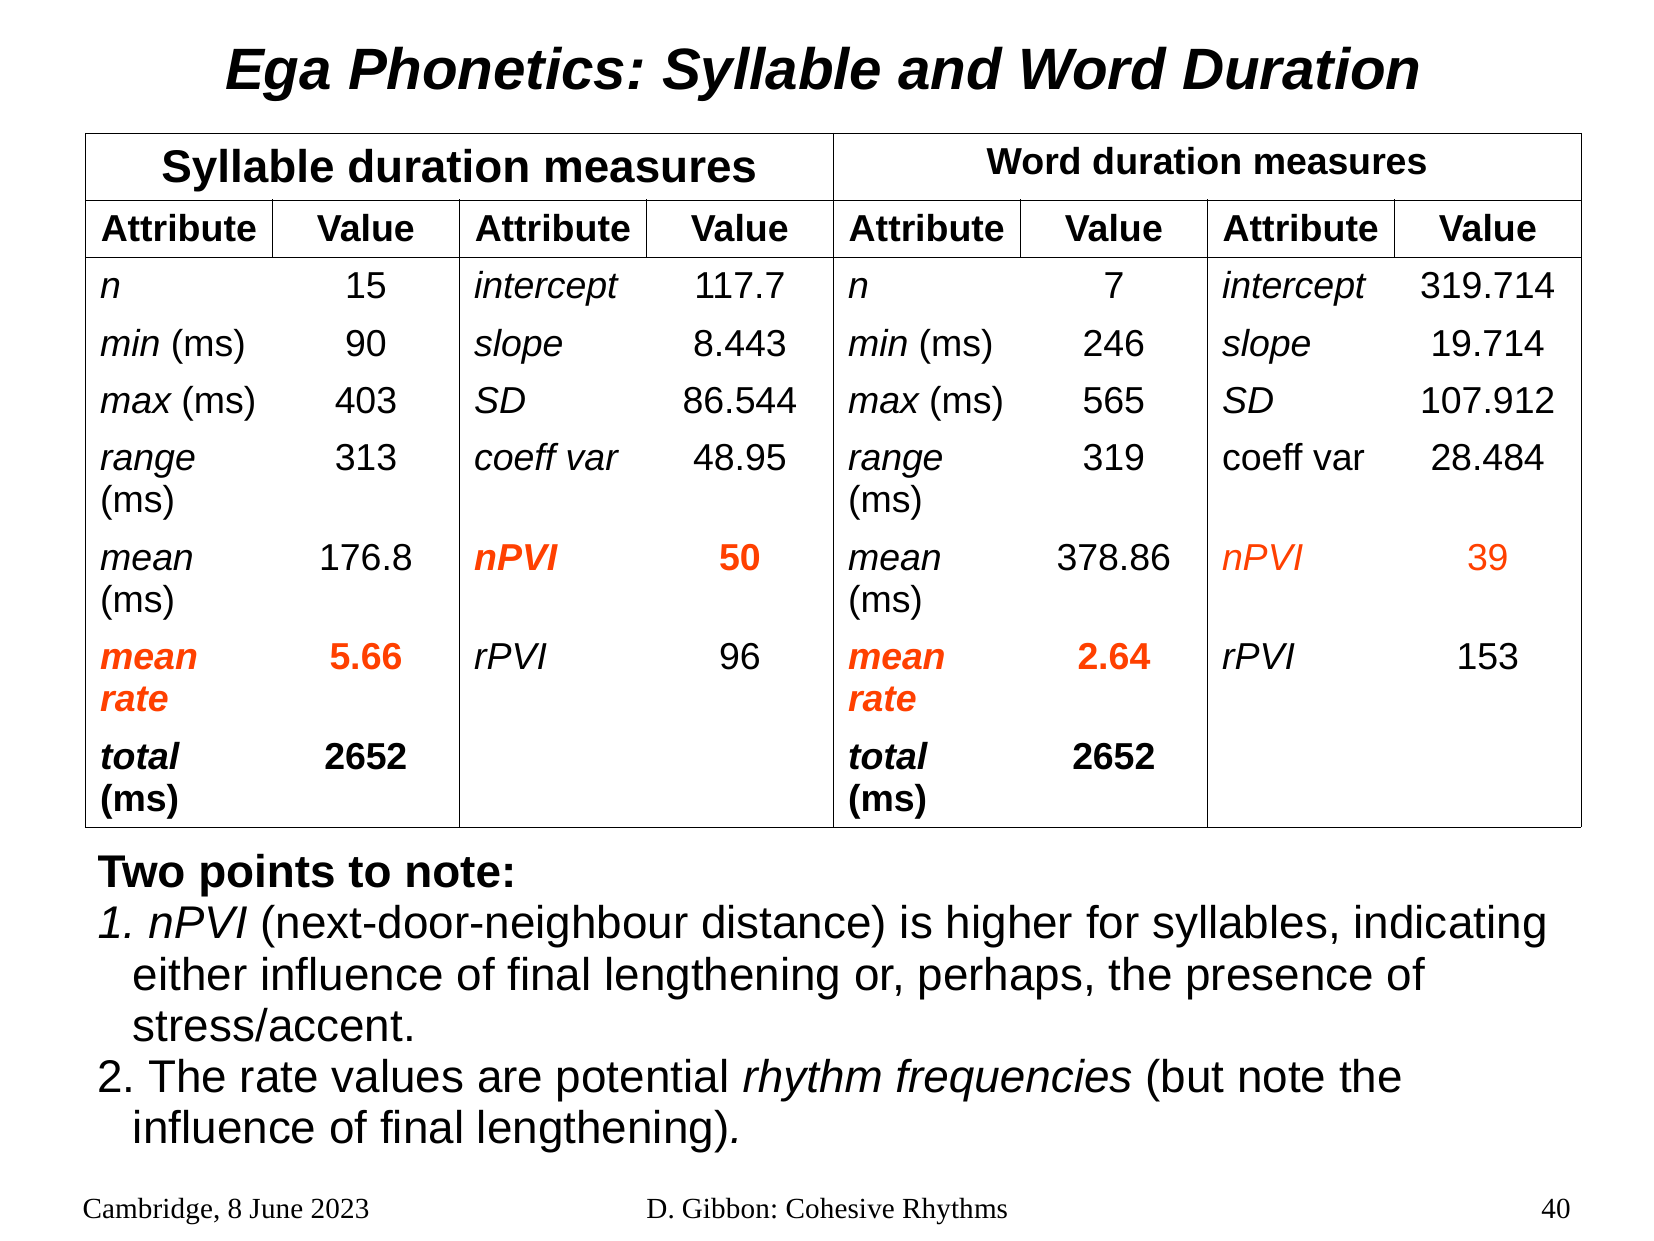

# Ega Phonetics: Syllable and Word Duration
| Syllable duration measures | | | | Word duration measures | | | |
| --- | --- | --- | --- | --- | --- | --- | --- |
| Attribute | Value | Attribute | Value | Attribute | Value | Attribute | Value |
| n | 15 | intercept | 117.7 | n | 7 | intercept | 319.714 |
| min (ms) | 90 | slope | 8.443 | min (ms) | 246 | slope | 19.714 |
| max (ms) | 403 | SD | 86.544 | max (ms) | 565 | SD | 107.912 |
| range (ms) | 313 | coeff var | 48.95 | range (ms) | 319 | coeff var | 28.484 |
| mean (ms) | 176.8 | nPVI | 50 | mean (ms) | 378.86 | nPVI | 39 |
| mean rate | 5.66 | rPVI | 96 | mean rate | 2.64 | rPVI | 153 |
| total (ms) | 2652 | | | total (ms) | 2652 | | |
Two points to note:
nPVI (next-door-neighbour distance) is higher for syllables, indicating either influence of final lengthening or, perhaps, the presence of stress/accent.
The rate values are potential rhythm frequencies (but note the influence of final lengthening).
Cambridge, 8 June 2023
D. Gibbon: Cohesive Rhythms
40